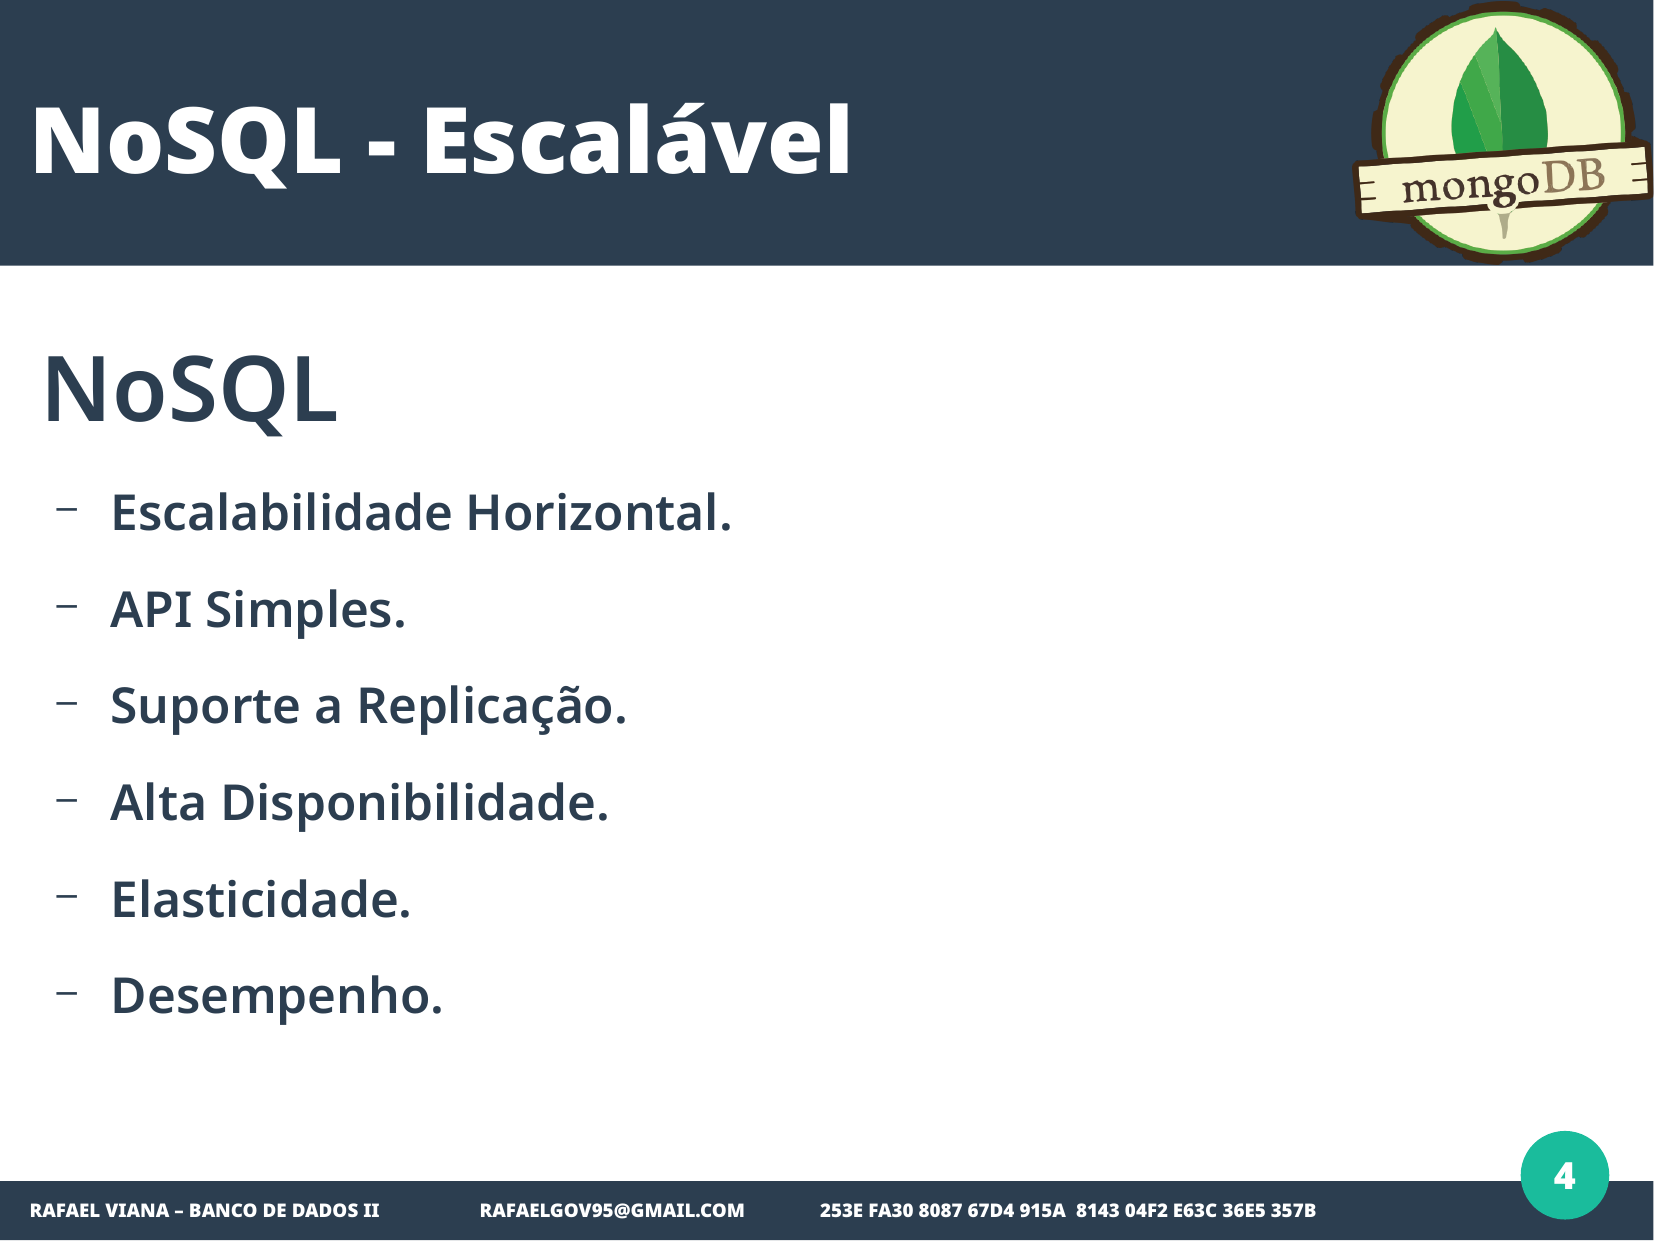

# NoSQL - Escalável
NoSQL
Escalabilidade Horizontal.
API Simples.
Suporte a Replicação.
Alta Disponibilidade.
Elasticidade.
Desempenho.
4
RAFAEL VIANA – BANCO DE DADOS II RAFAELGOV95@GMAIL.COM 253E FA30 8087 67D4 915A 8143 04F2 E63C 36E5 357B